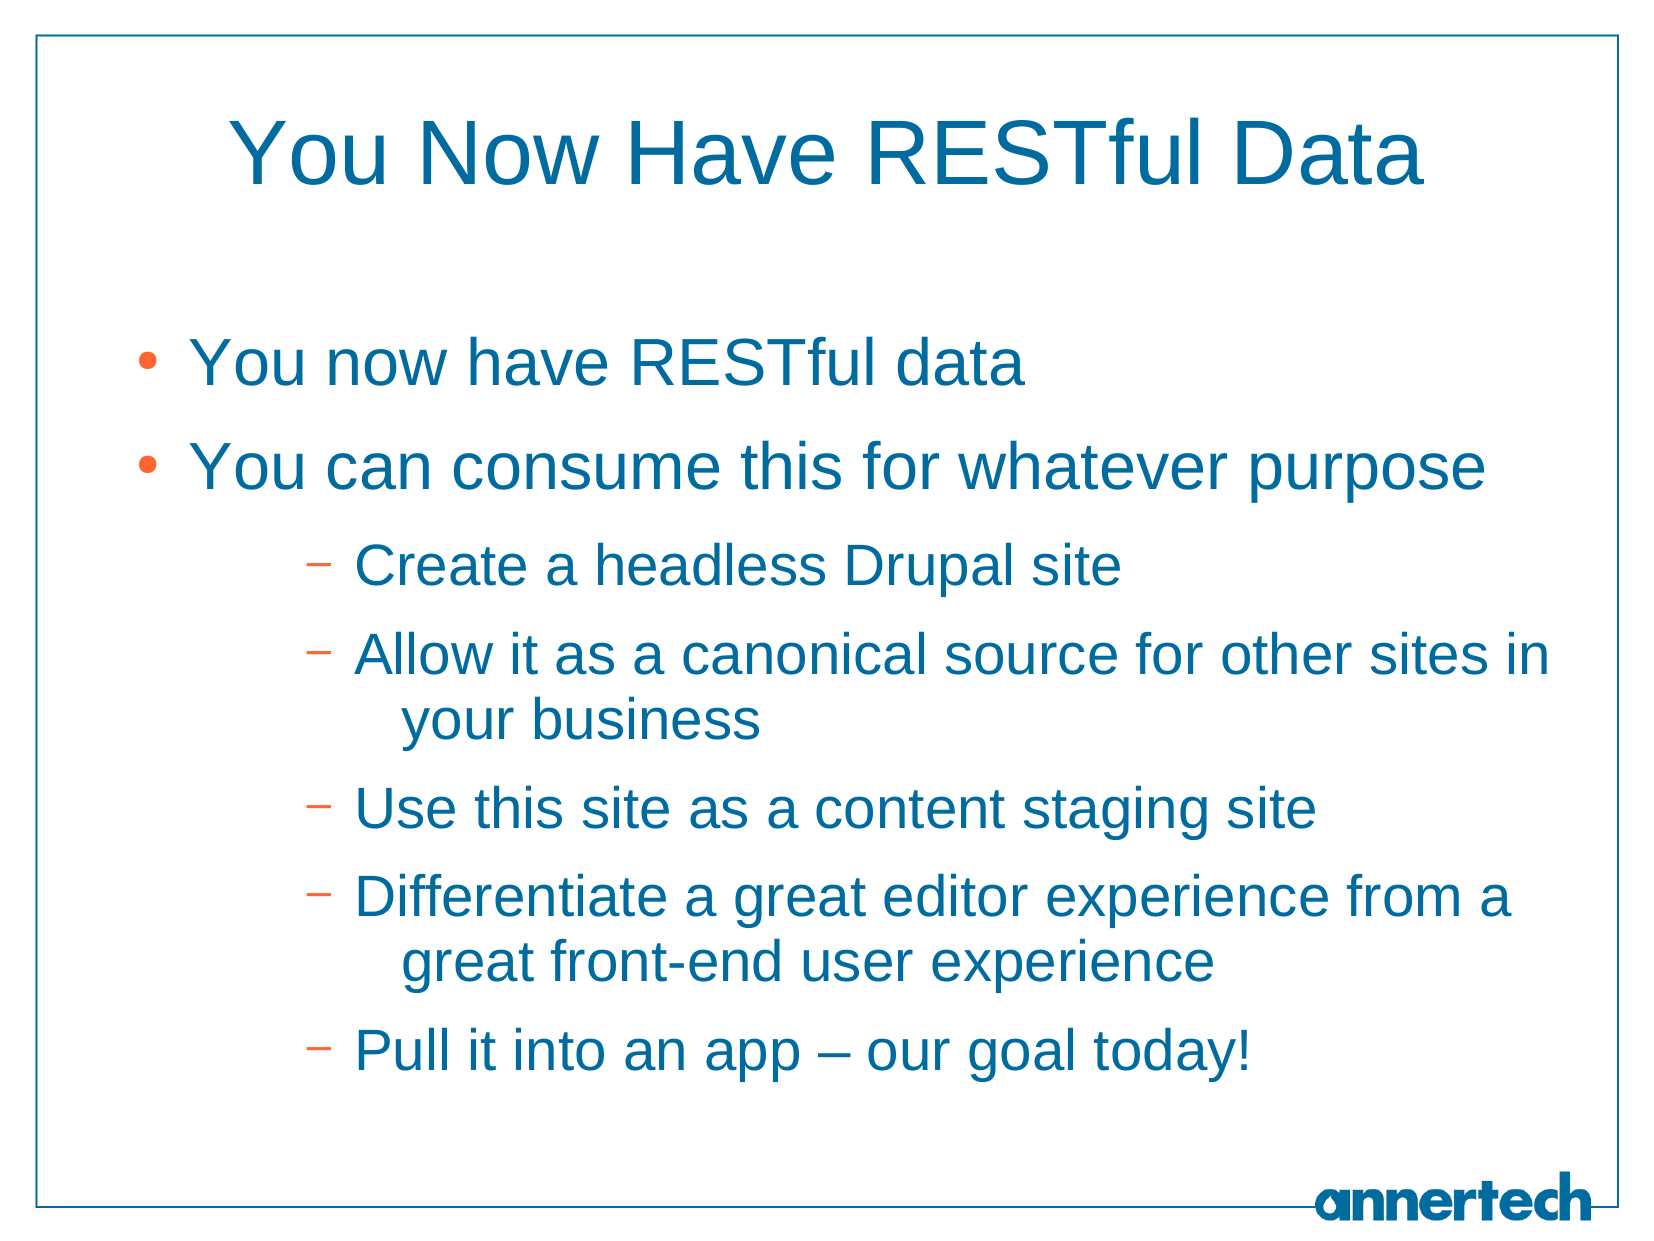

# You Now Have RESTful Data
You now have RESTful data
You can consume this for whatever purpose
Create a headless Drupal site
Allow it as a canonical source for other sites in your business
Use this site as a content staging site
Differentiate a great editor experience from a great front-end user experience
Pull it into an app – our goal today!